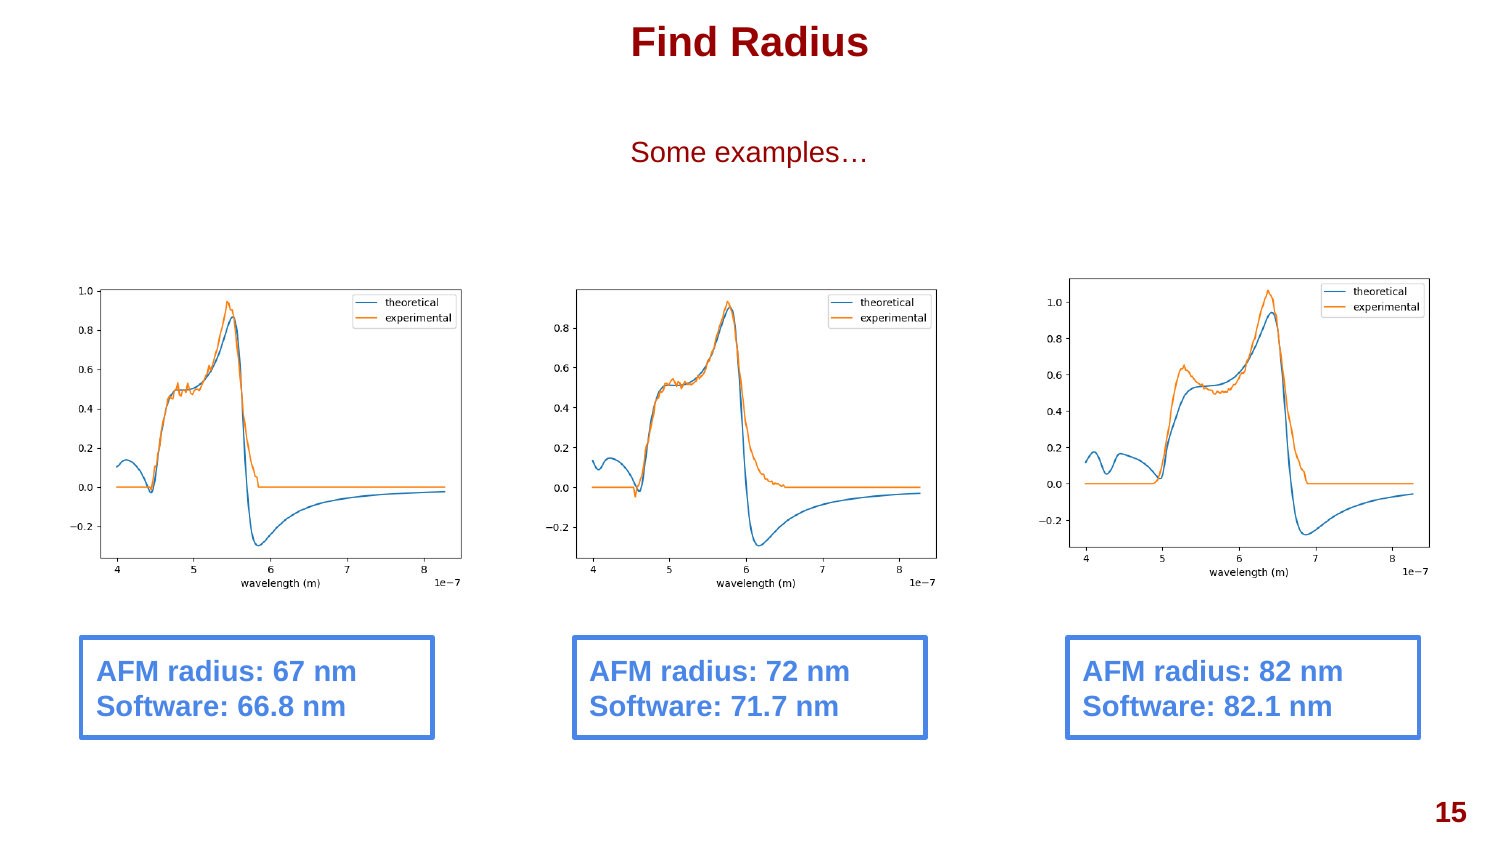

Find Radius
Some examples…
AFM radius: 67 nm
Software: 66.8 nm
AFM radius: 72 nm
Software: 71.7 nm
AFM radius: 82 nm
Software: 82.1 nm
15